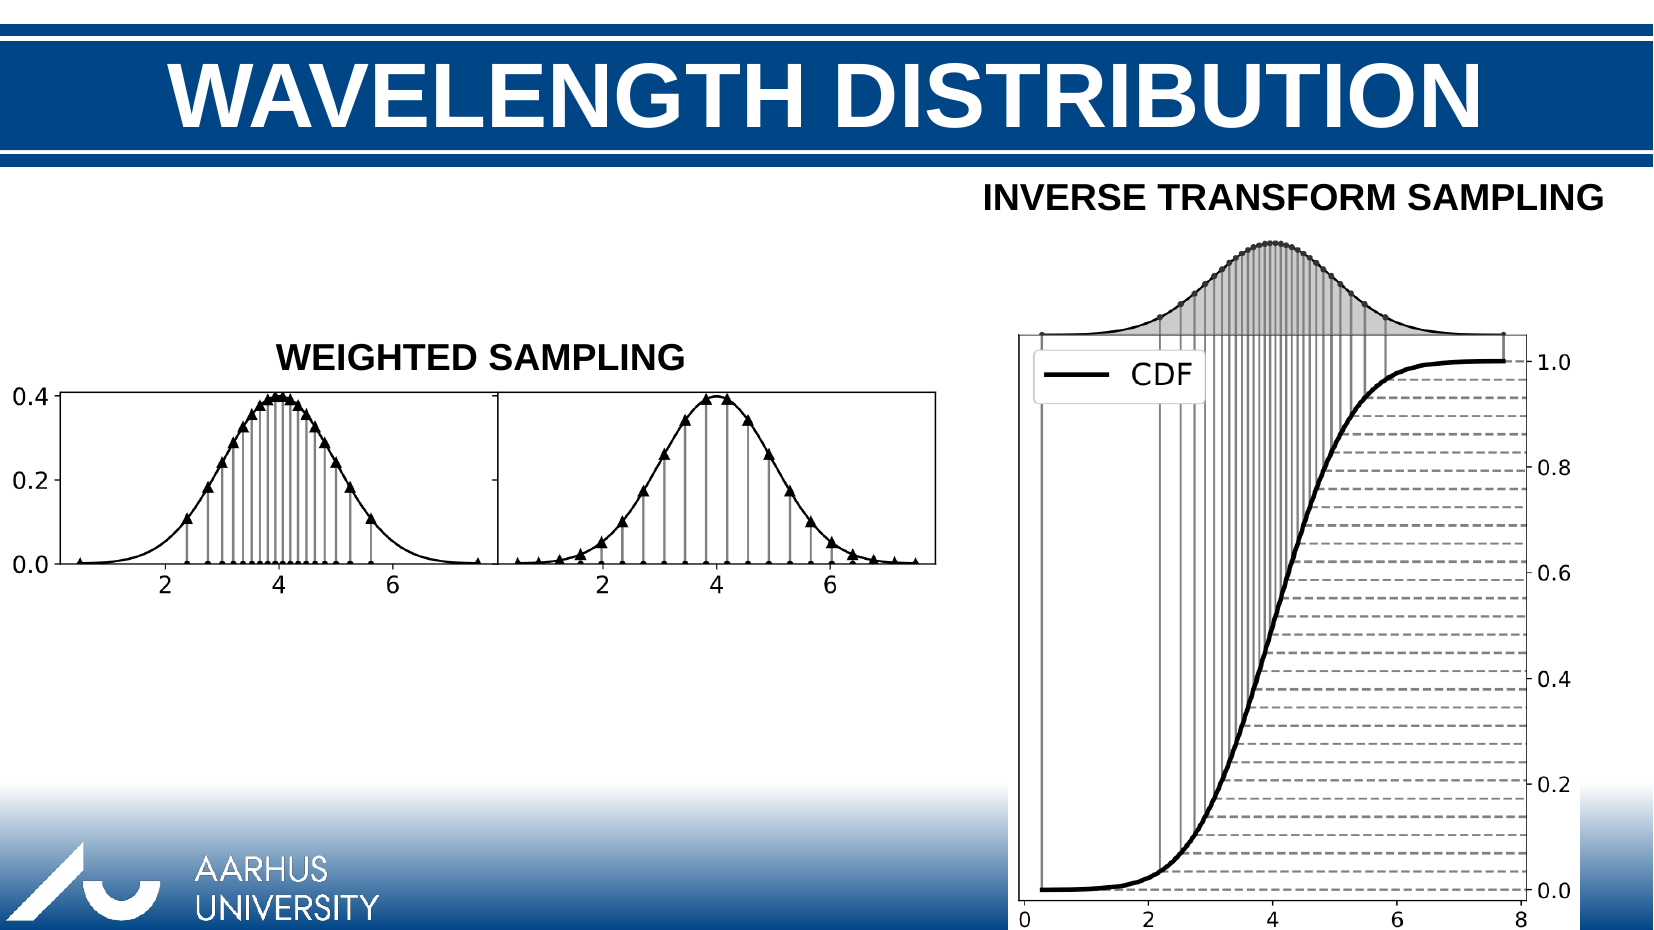

# WAVELENGTH DISTRIBUTION
INVERSE TRANSFORM SAMPLING
WEIGHTED SAMPLING